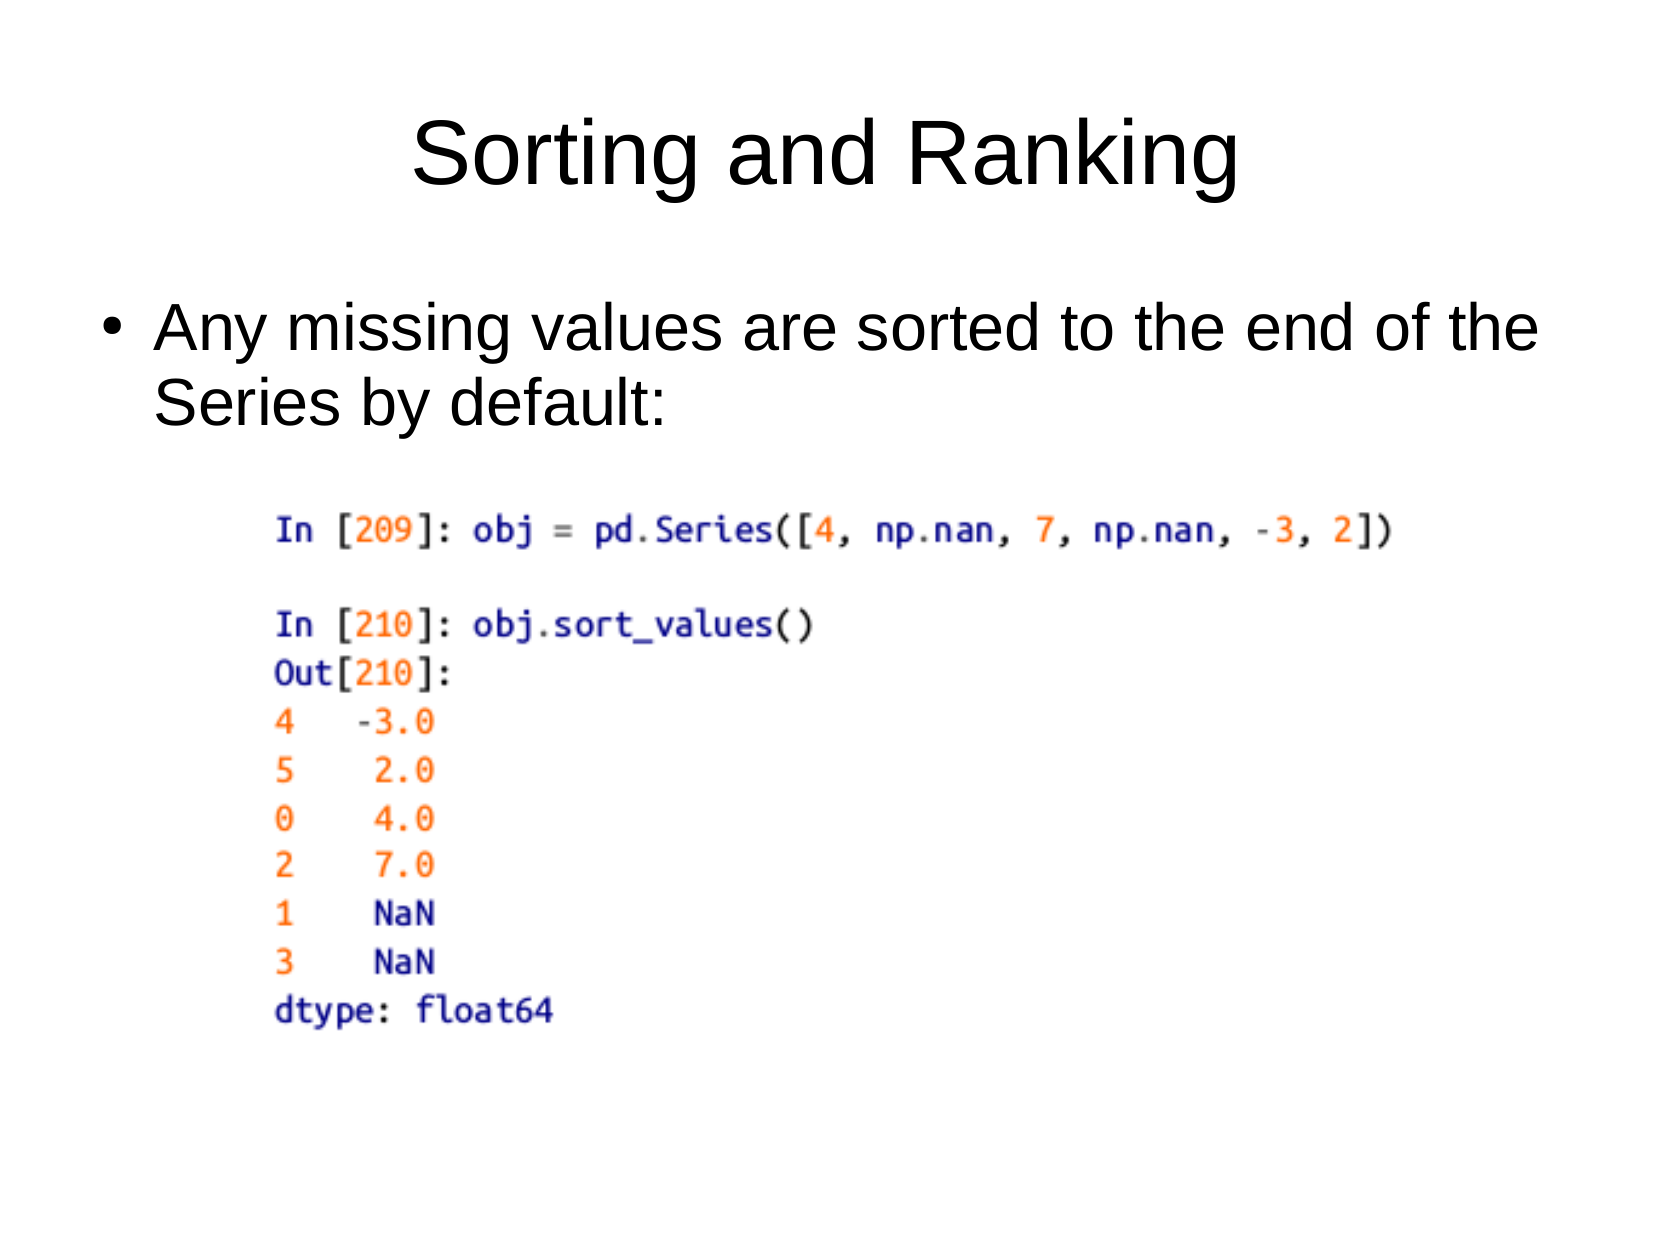

# Sorting and Ranking
Any missing values are sorted to the end of the Series by default: